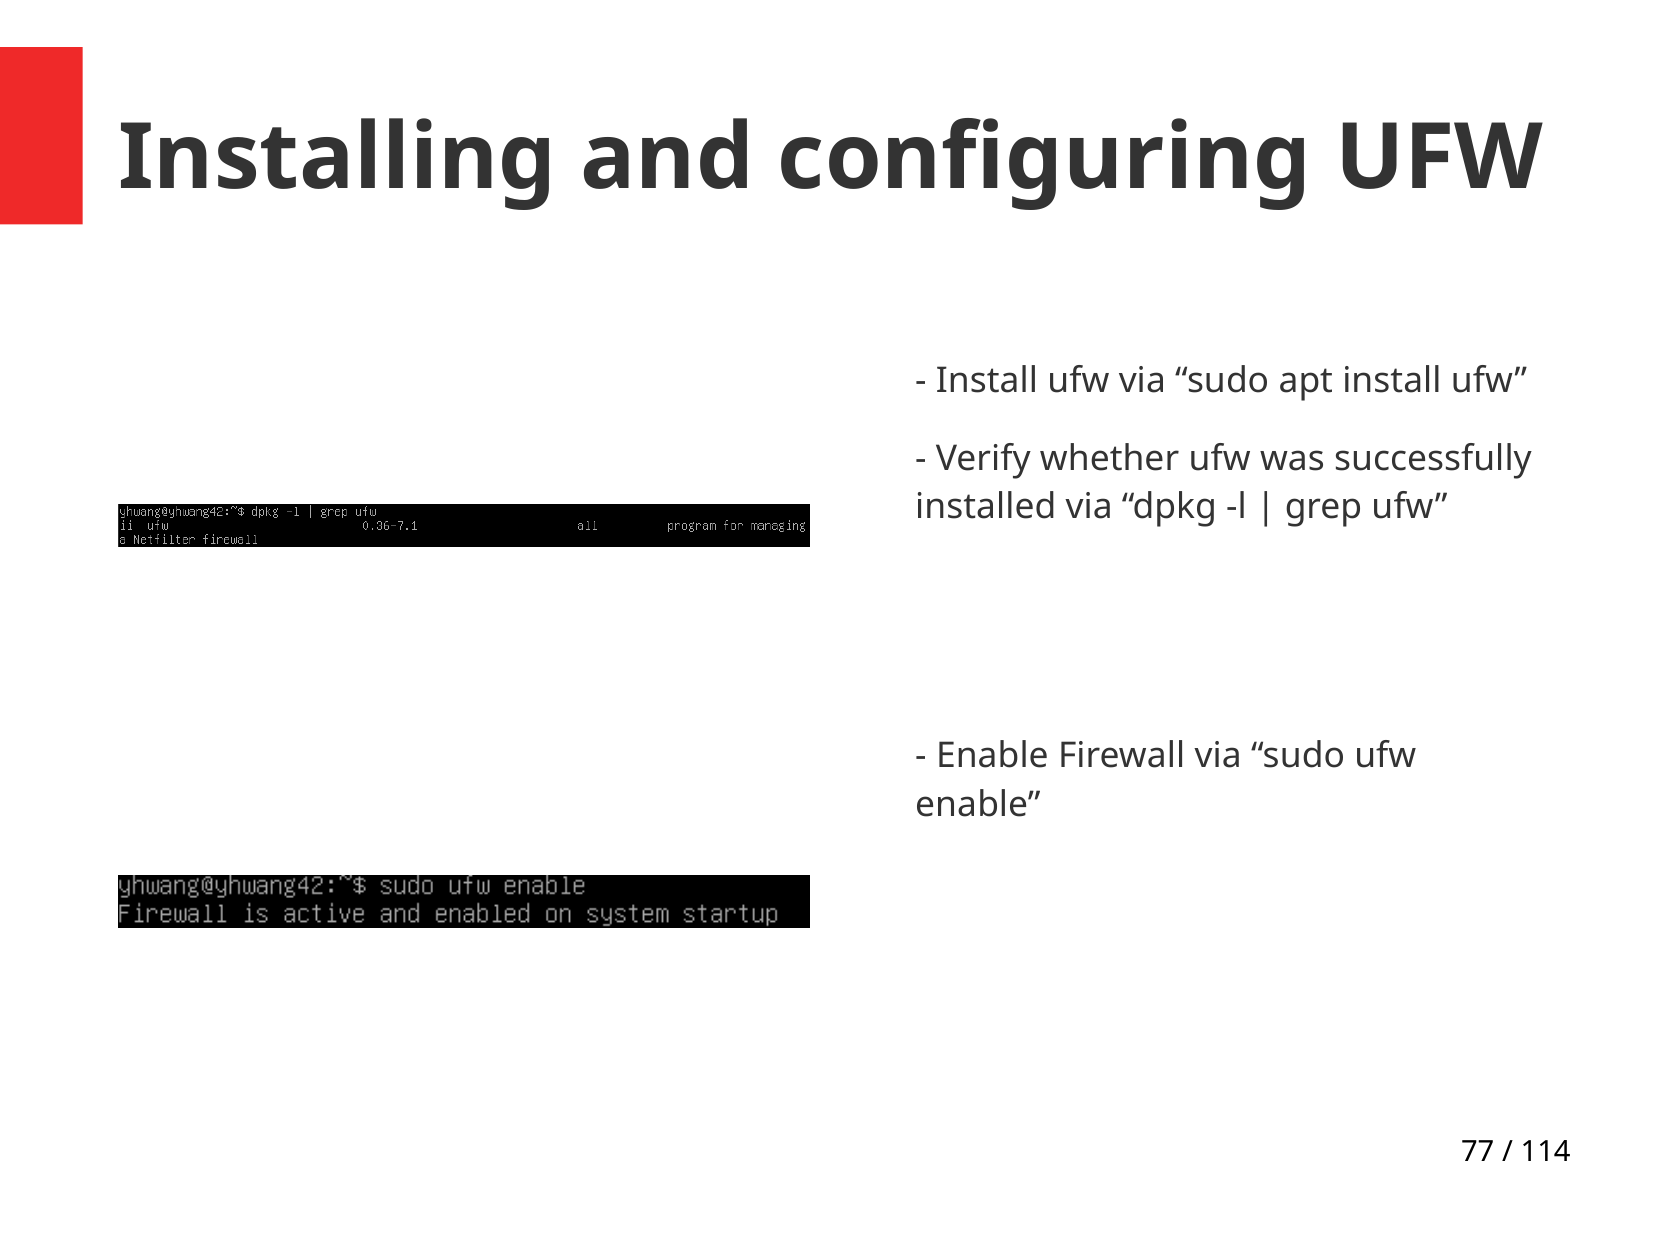

Installing and configuring UFW
# - Install ufw via “sudo apt install ufw”
- Verify whether ufw was successfully installed via “dpkg -l | grep ufw”
- Enable Firewall via “sudo ufw enable”
77